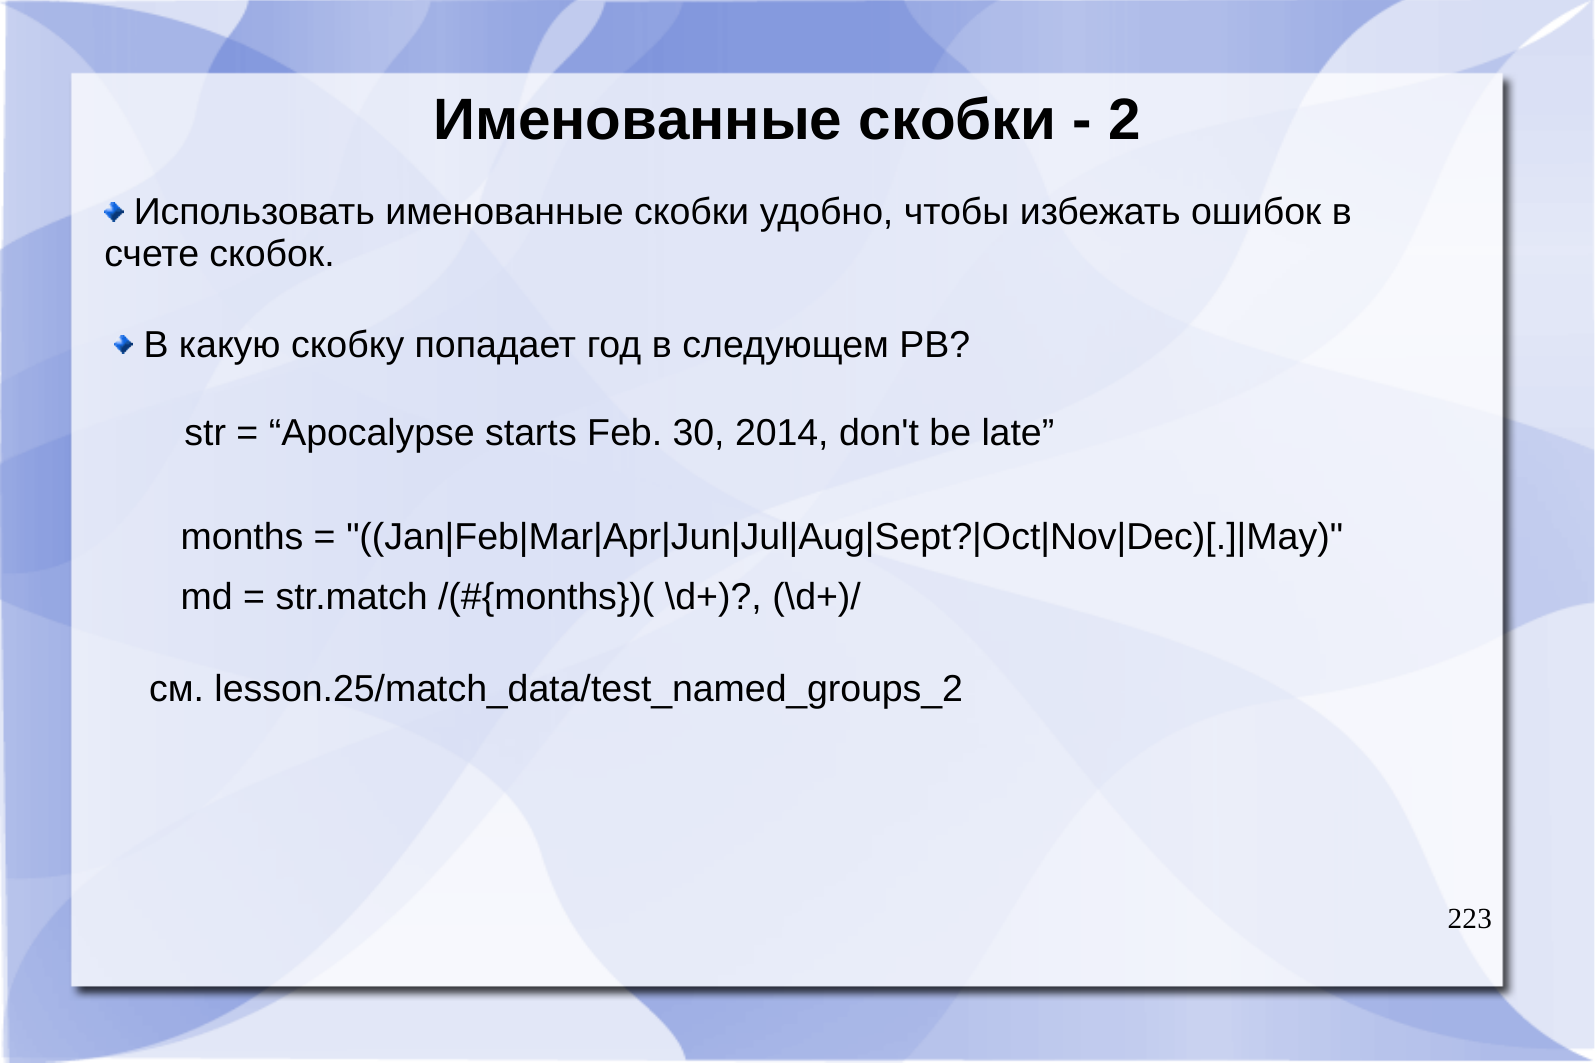

# Именованные скобки - 2
 Использовать именованные скобки удобно, чтобы избежать ошибок в счете скобок.
 В какую скобку попадает год в следующем РВ?
str = “Apocalypse starts Feb. 30, 2014, don't be late”
months = "((Jan|Feb|Mar|Apr|Jun|Jul|Aug|Sept?|Oct|Nov|Dec)[.]|May)"
md = str.match /(#{months})( \d+)?, (\d+)/
см. lesson.25/match_data/test_named_groups_2
223